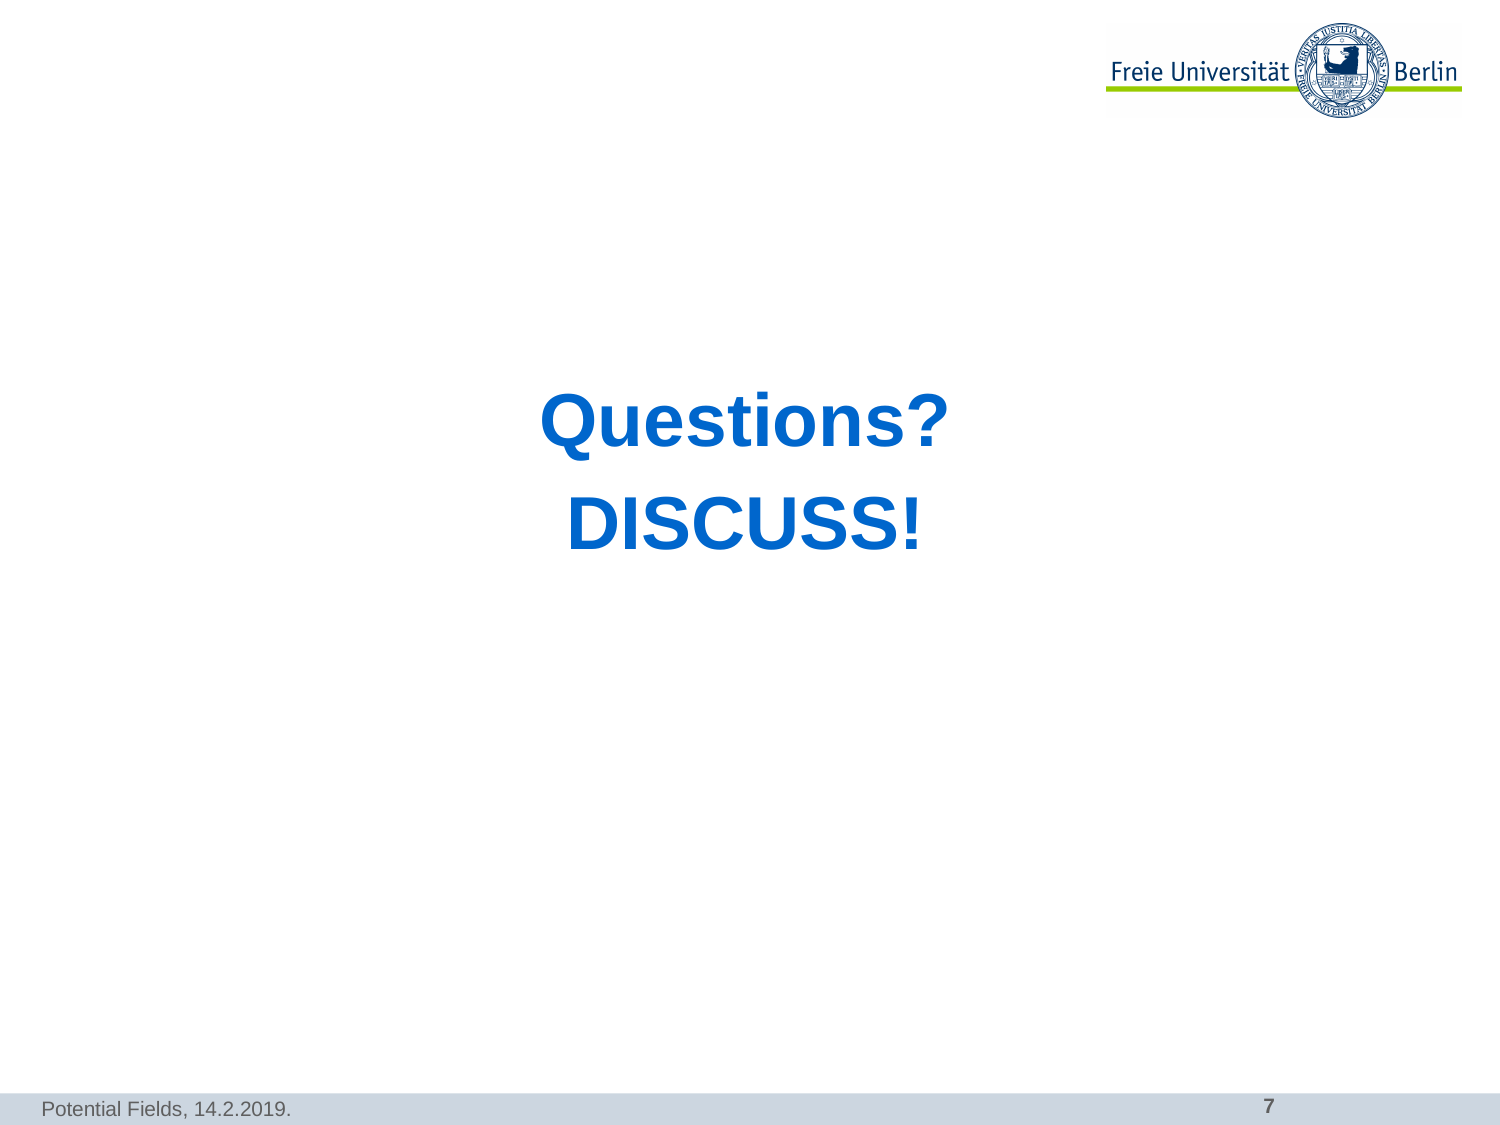

# Questions?
DISCUSS!
Visualization Potential Fields Method